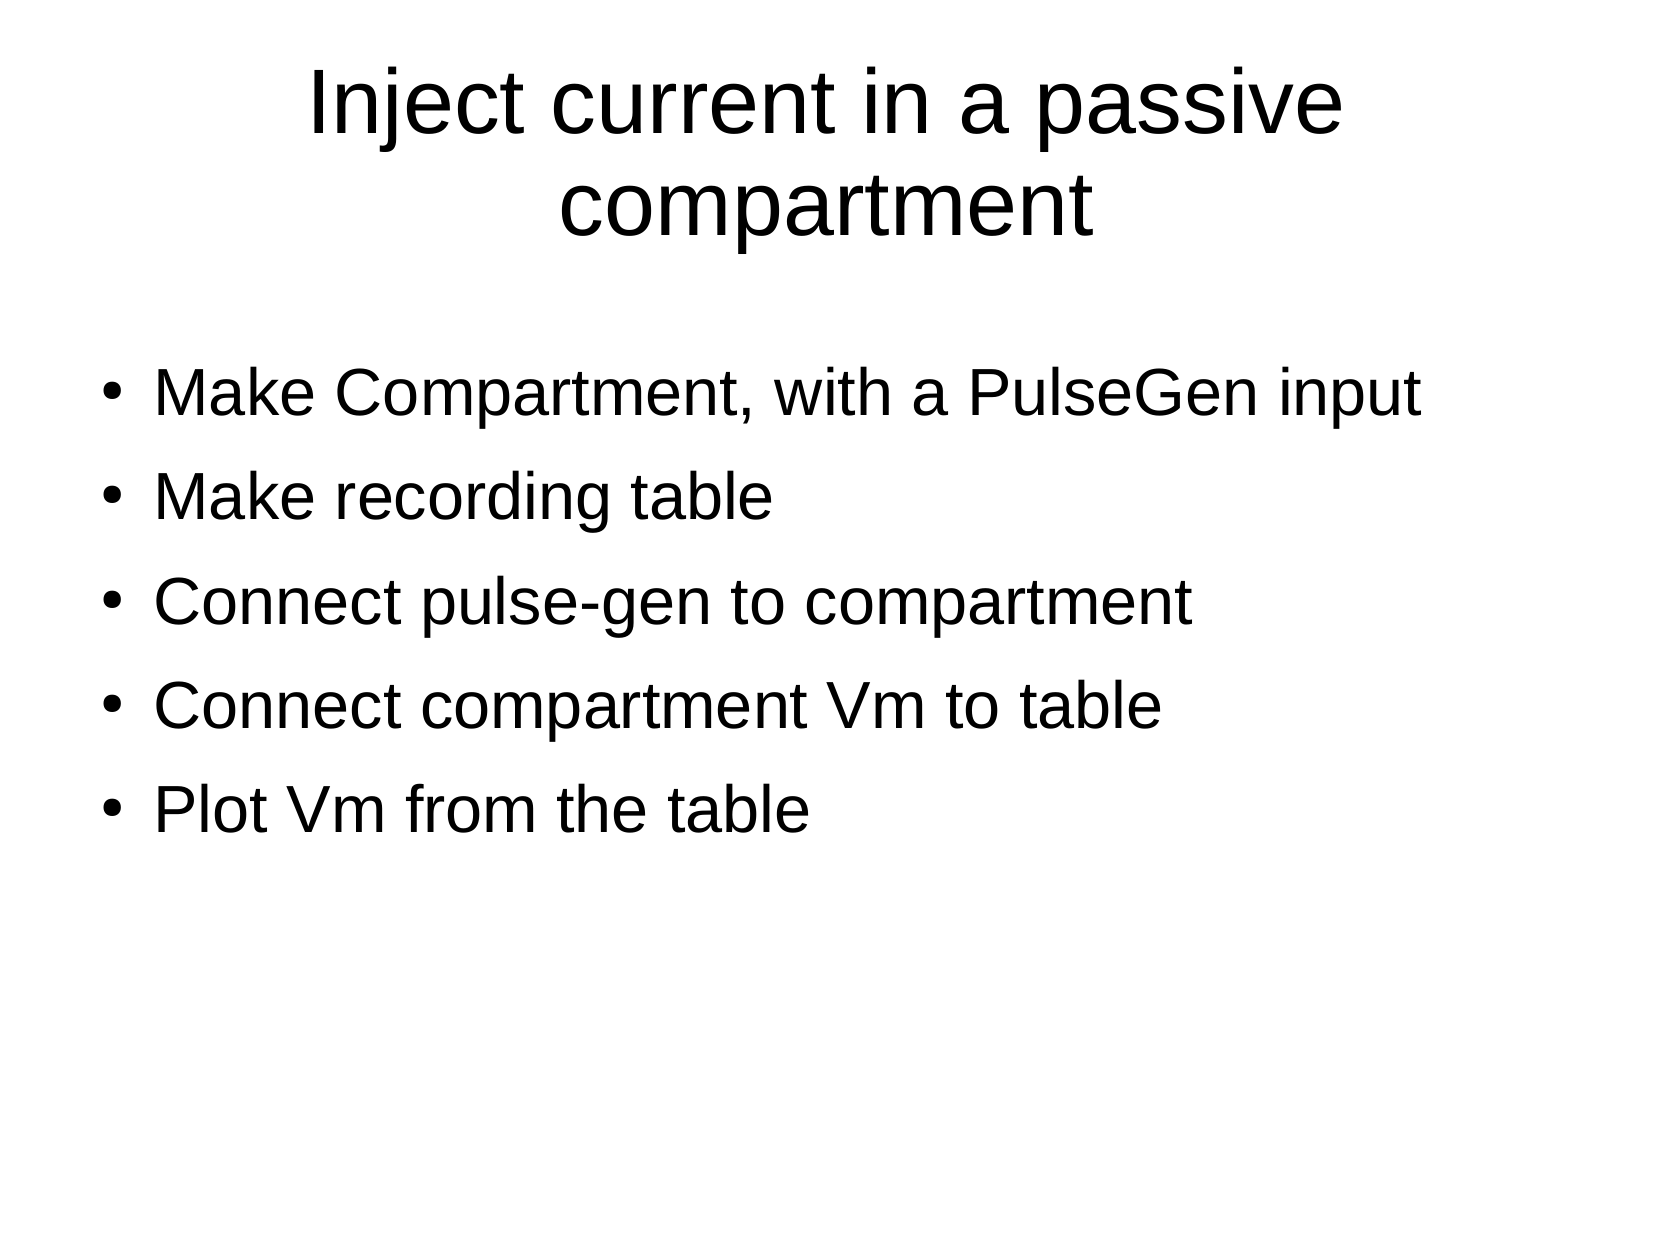

# Inject current in a passive compartment
Make Compartment, with a PulseGen input
Make recording table
Connect pulse-gen to compartment
Connect compartment Vm to table
Plot Vm from the table